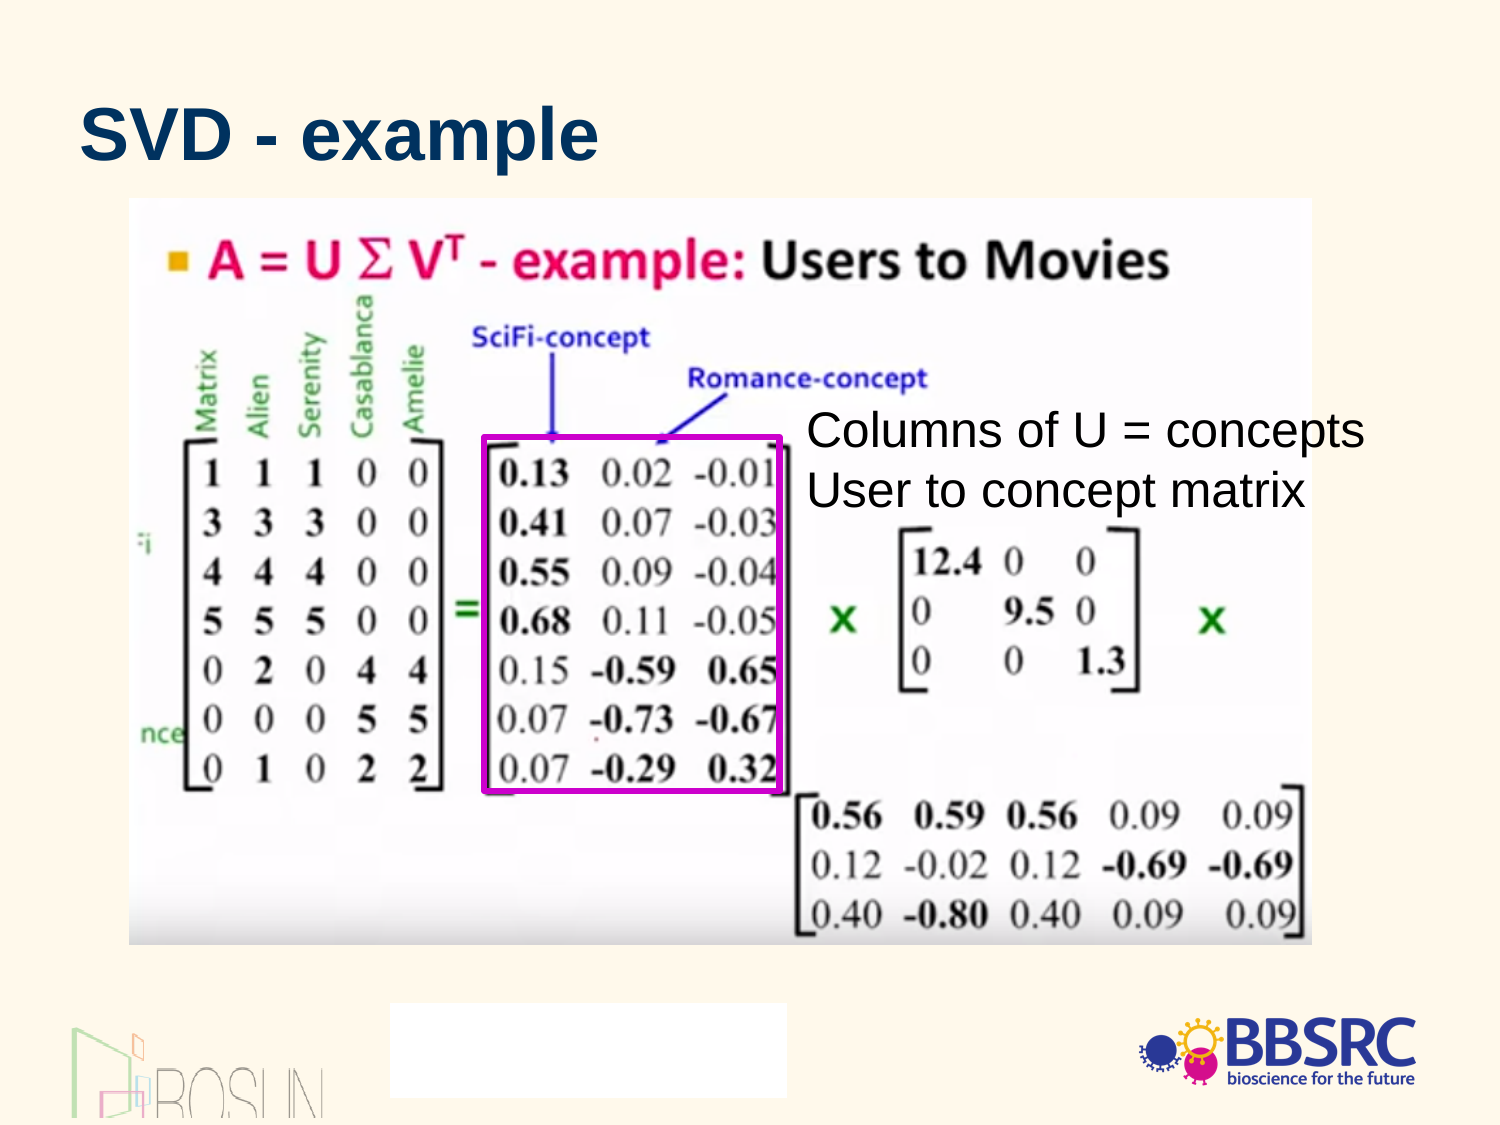

SVD - example
Columns of U = concepts
User to concept matrix